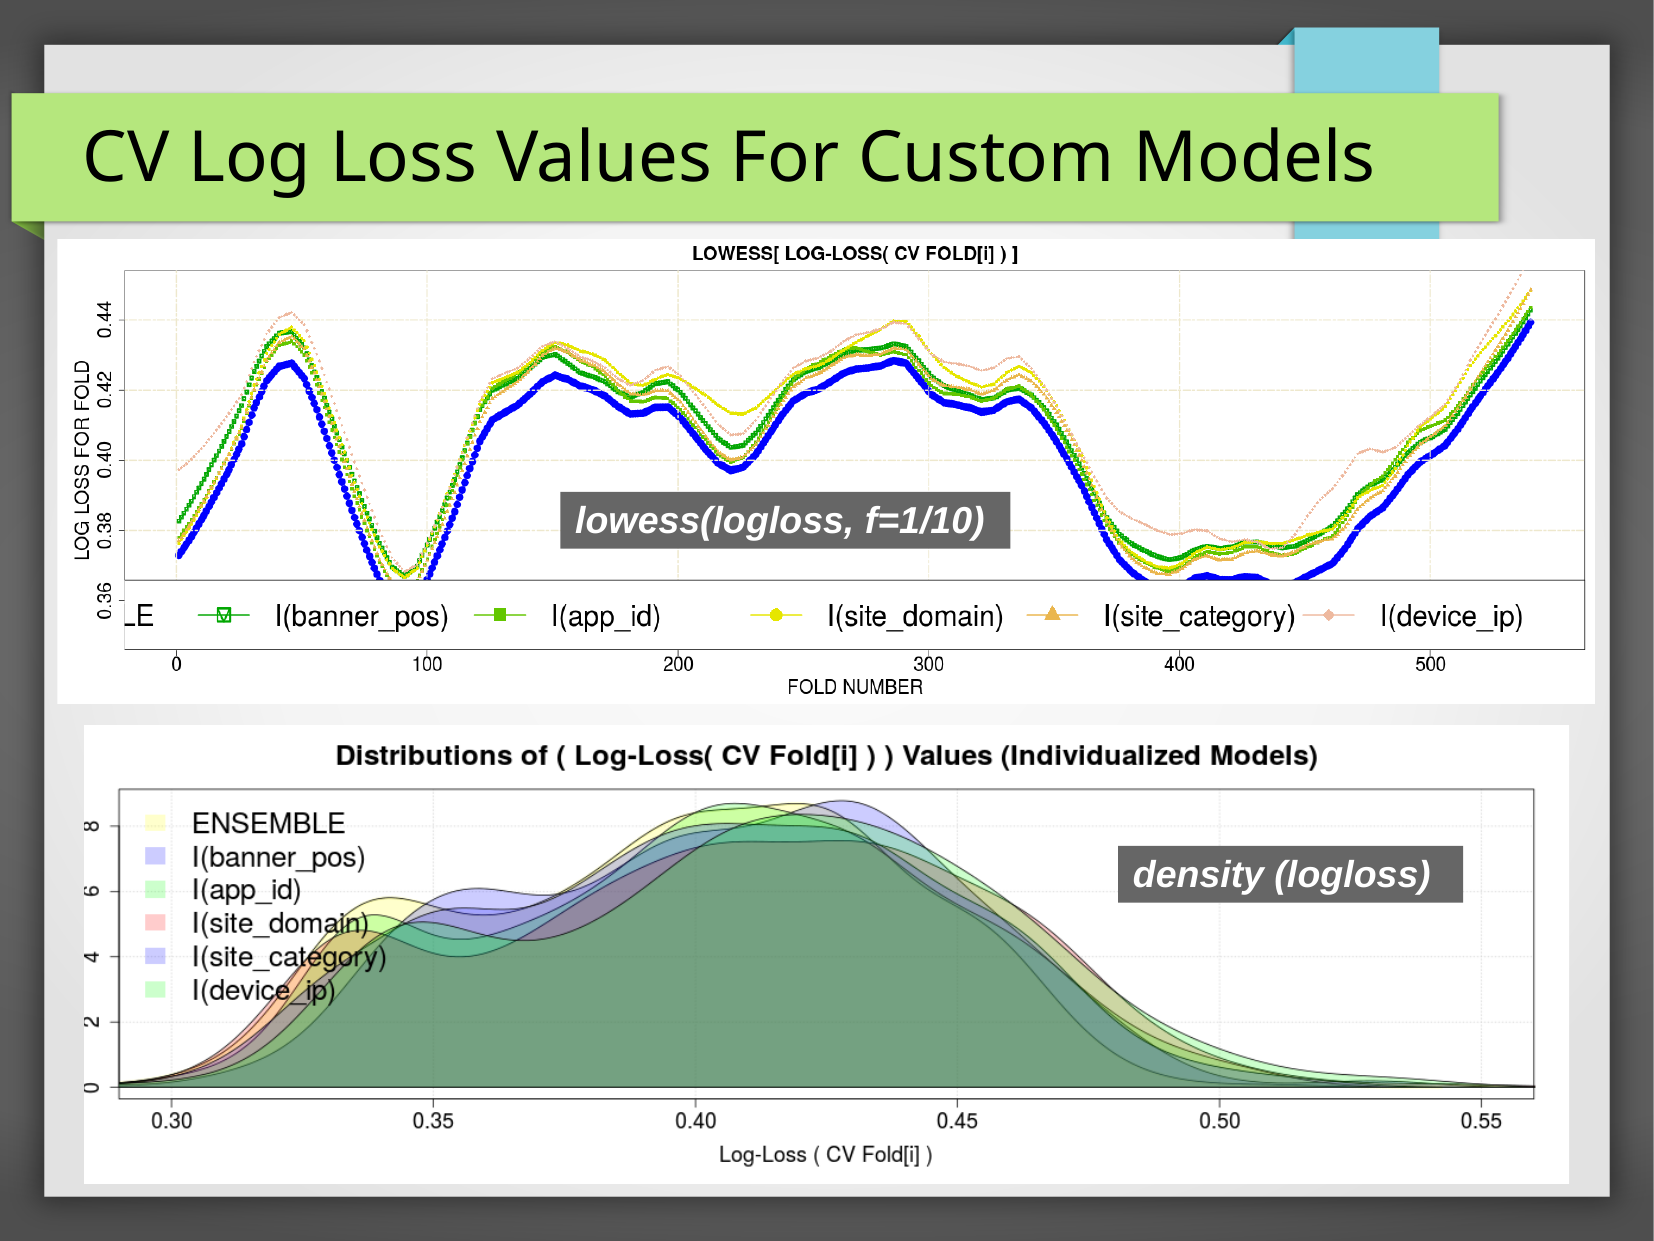

# CV Log Loss Values For Custom Models
lowess(logloss, f=1/10)
density (logloss)